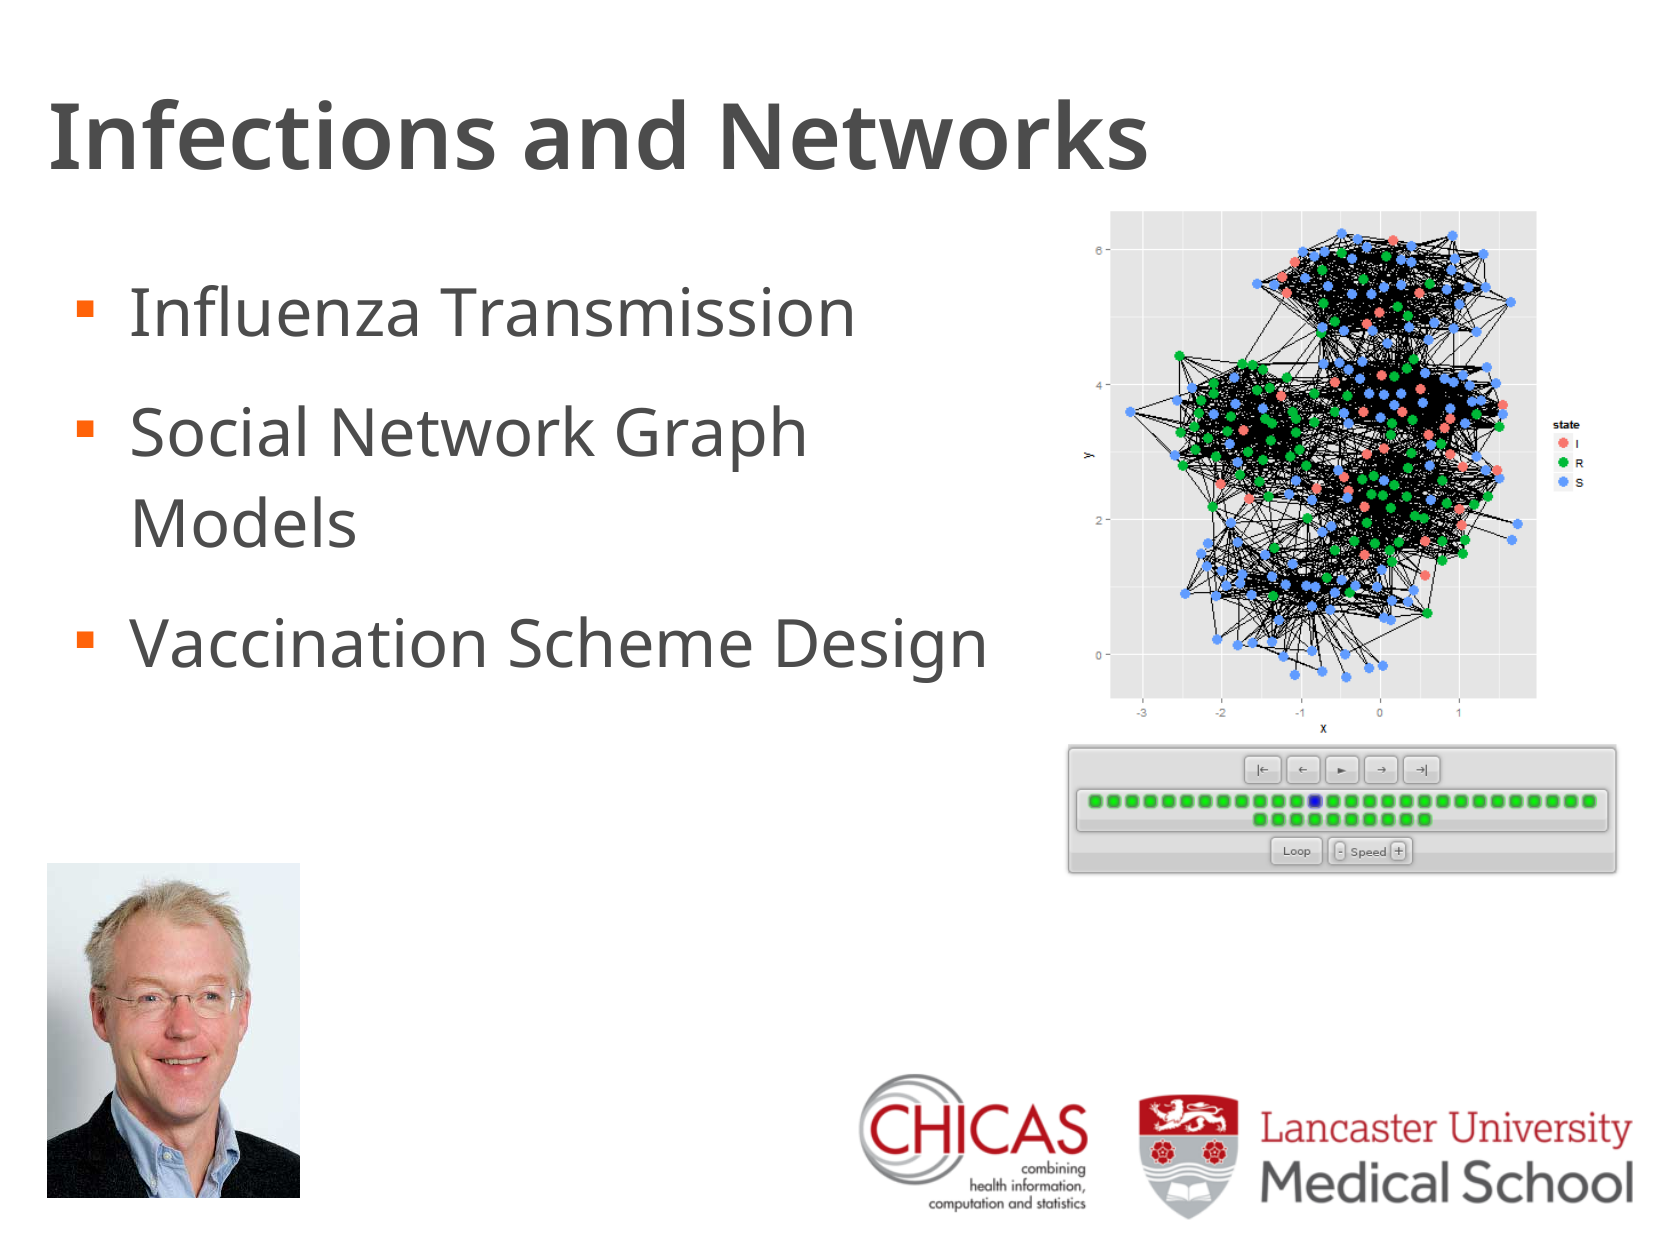

# Infections and Networks
Influenza Transmission
Social Network Graph Models
Vaccination Scheme Design